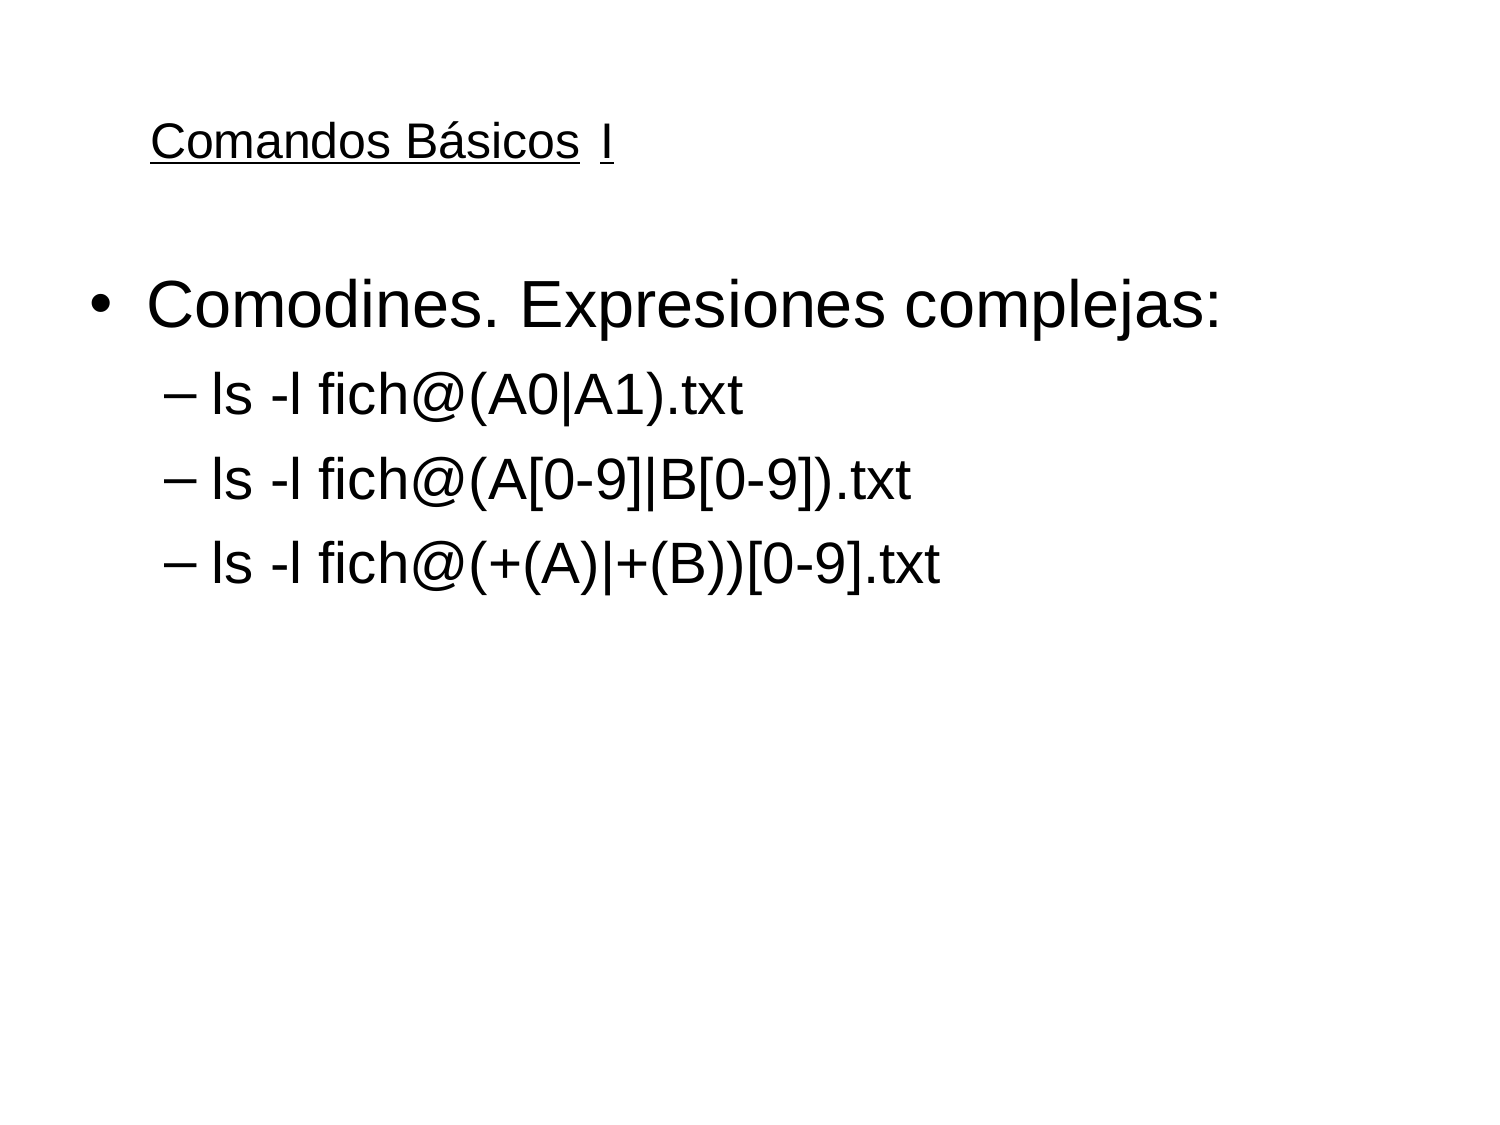

# Comandos Básicos	I
Comodines. Expresiones complejas:
ls -l fich@(A0|A1).txt
ls -l fich@(A[0-9]|B[0-9]).txt
ls -l fich@(+(A)|+(B))[0-9].txt